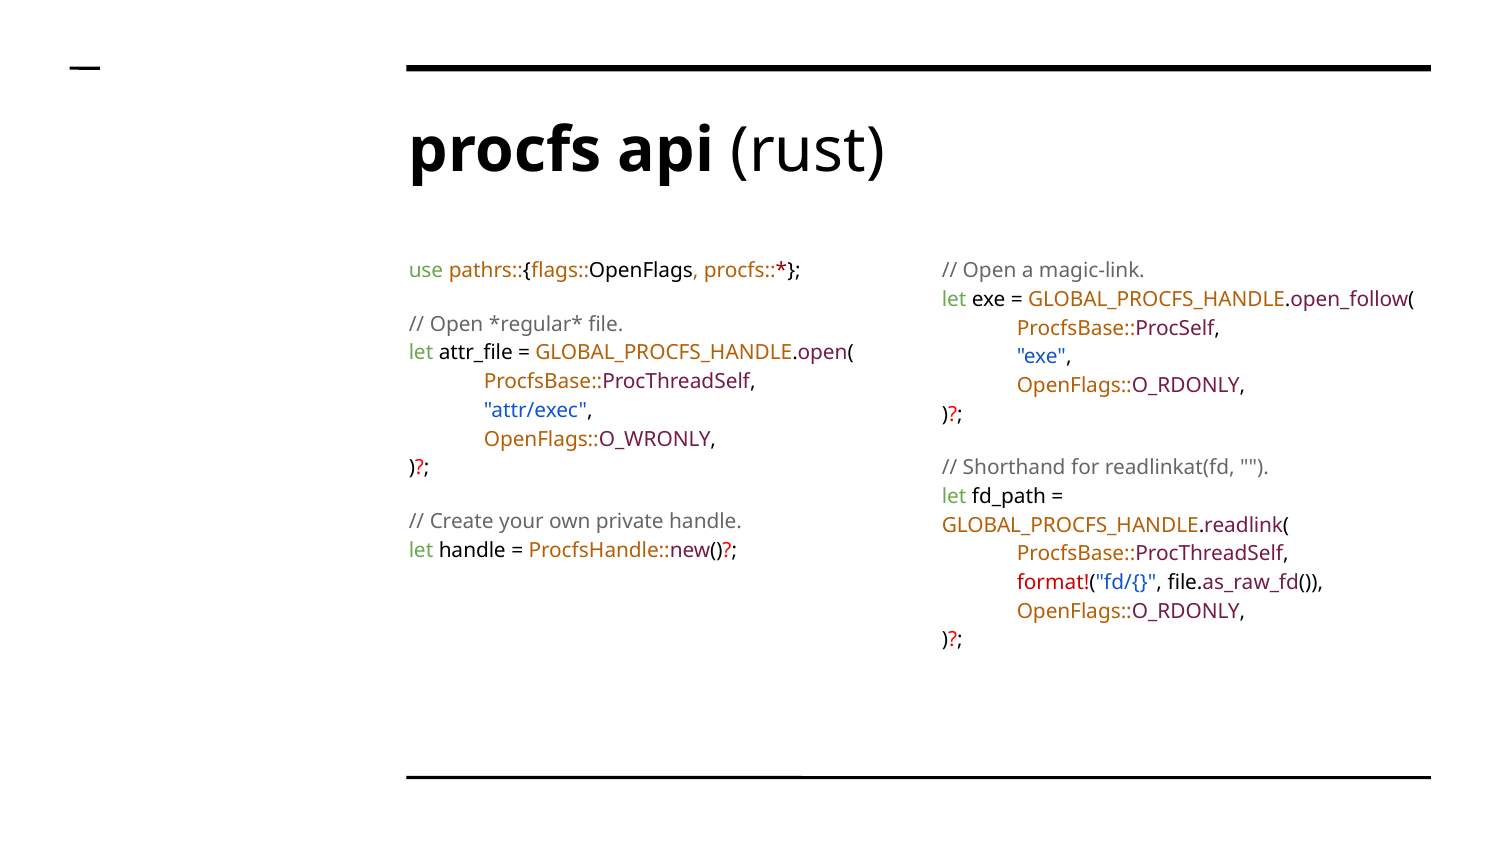

# procfs api (rust)
use pathrs::{flags::OpenFlags, procfs::*};
// Open *regular* file.
let attr_file = GLOBAL_PROCFS_HANDLE.open(
	ProcfsBase::ProcThreadSelf,
	"attr/exec",
	OpenFlags::O_WRONLY,
)?;
// Create your own private handle.
let handle = ProcfsHandle::new()?;
// Open a magic-link.
let exe = GLOBAL_PROCFS_HANDLE.open_follow(
	ProcfsBase::ProcSelf,
	"exe",
	OpenFlags::O_RDONLY,
)?;
// Shorthand for readlinkat(fd, "").
let fd_path = GLOBAL_PROCFS_HANDLE.readlink(
	ProcfsBase::ProcThreadSelf,
	format!("fd/{}", file.as_raw_fd()),
	OpenFlags::O_RDONLY,
)?;